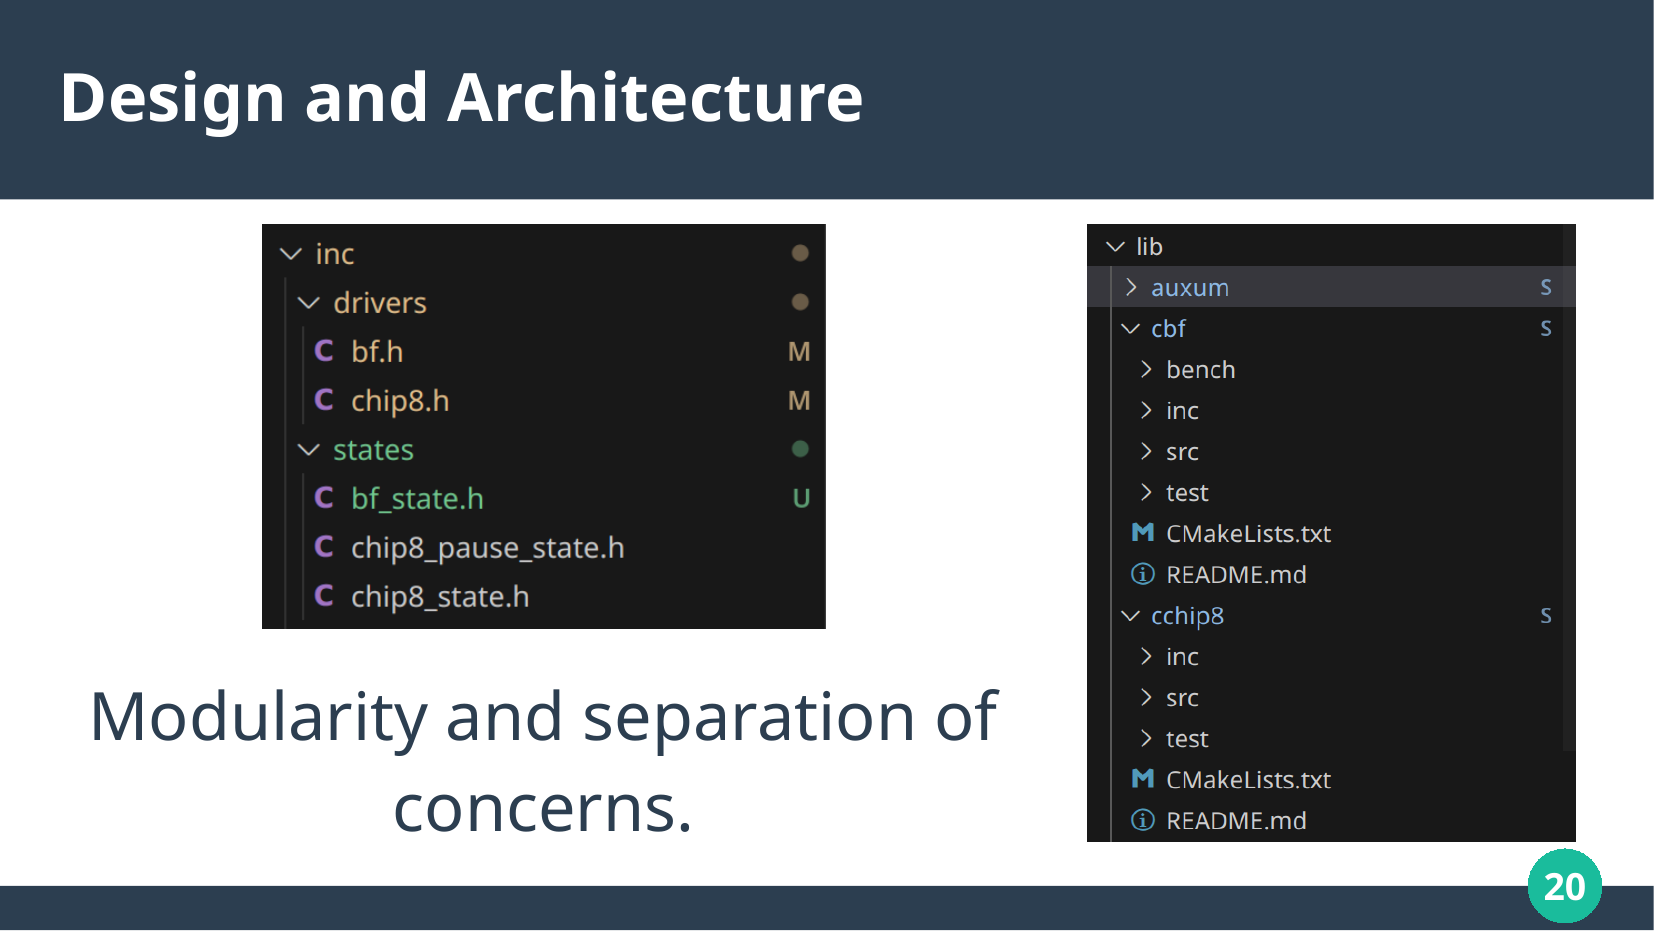

# Design and Architecture
Modularity and separation of concerns.
20